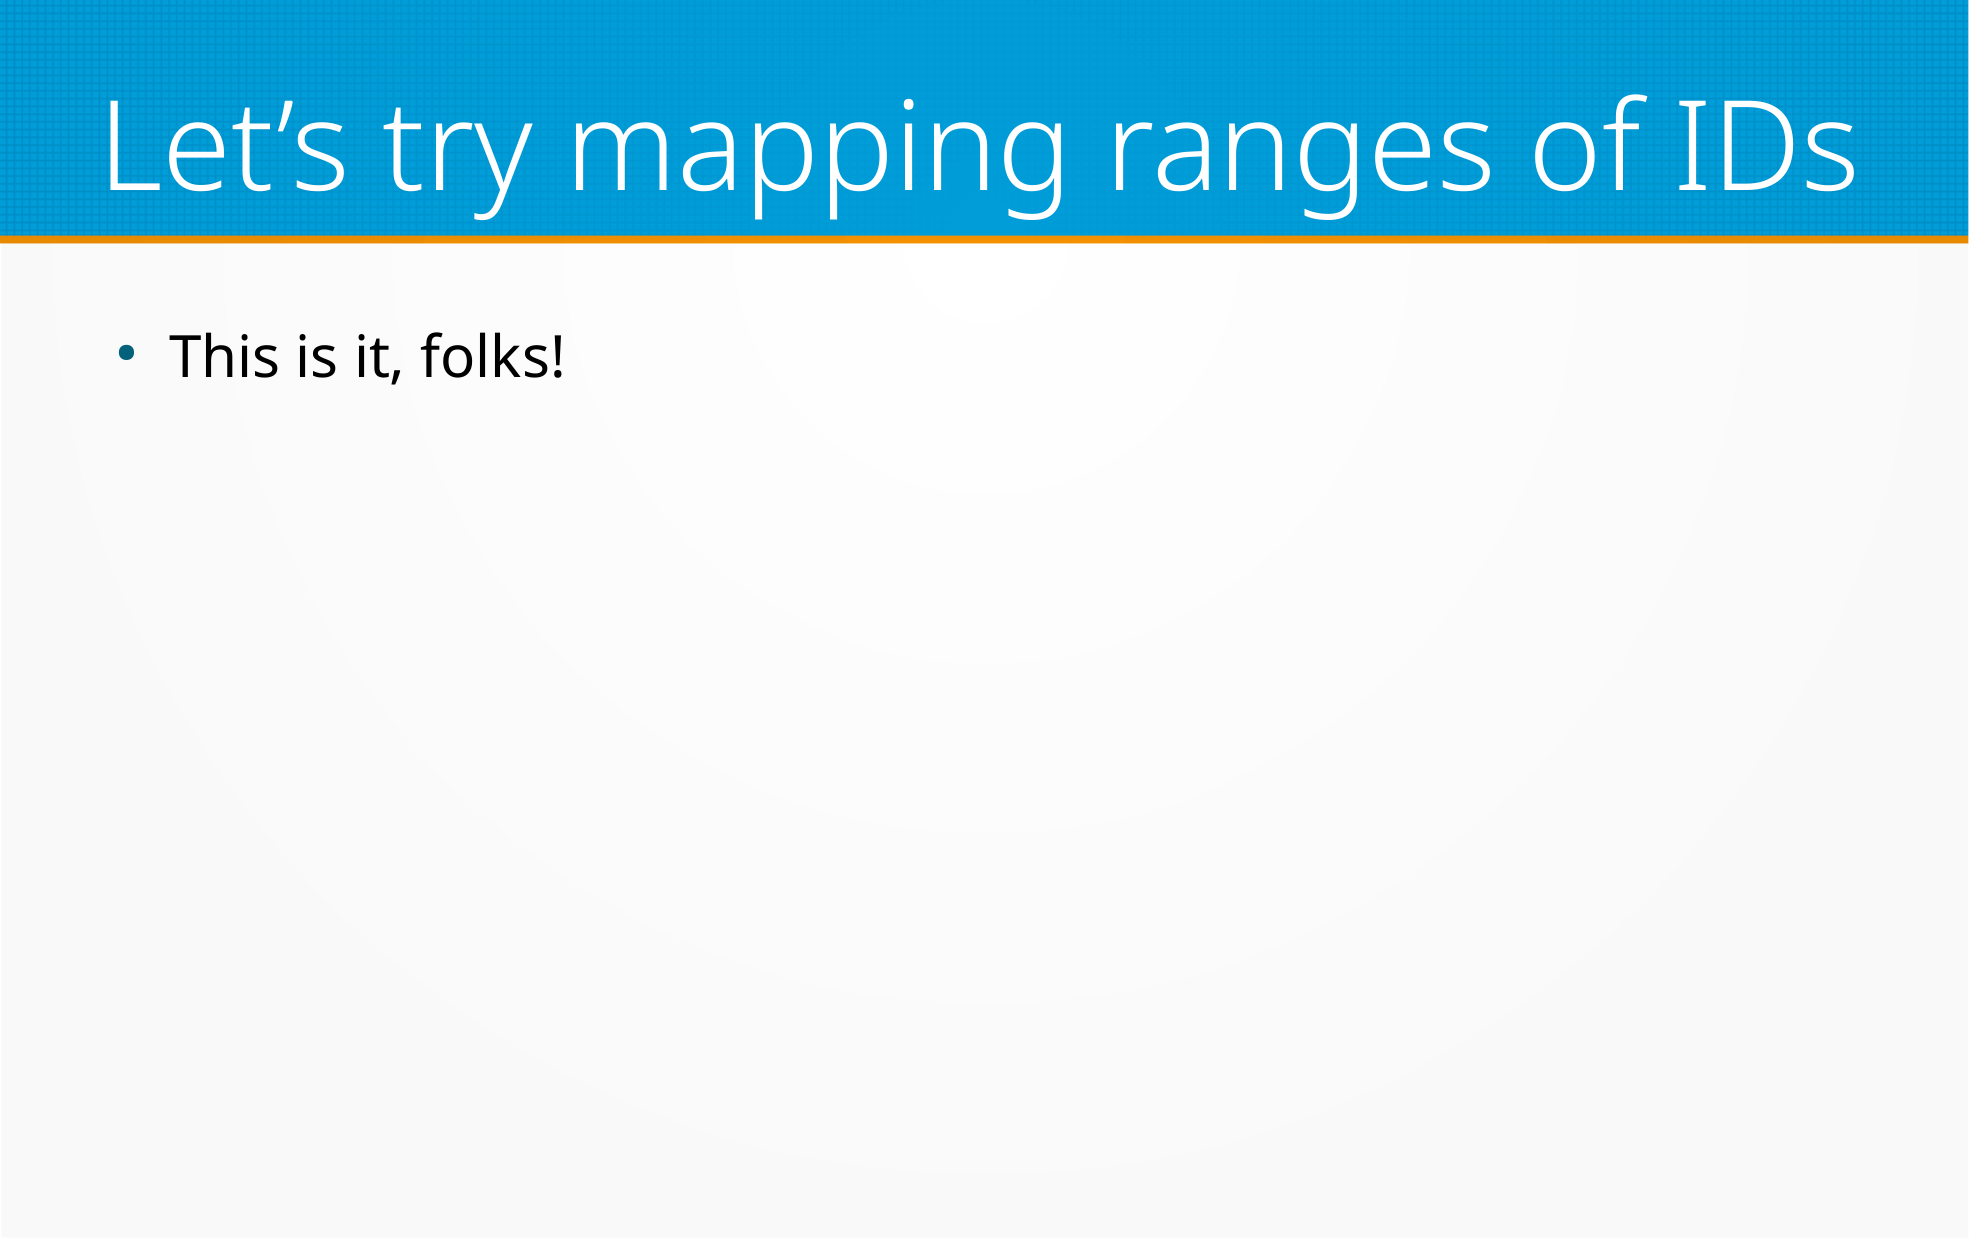

# Let’s try mapping ranges of IDs
This is it, folks!